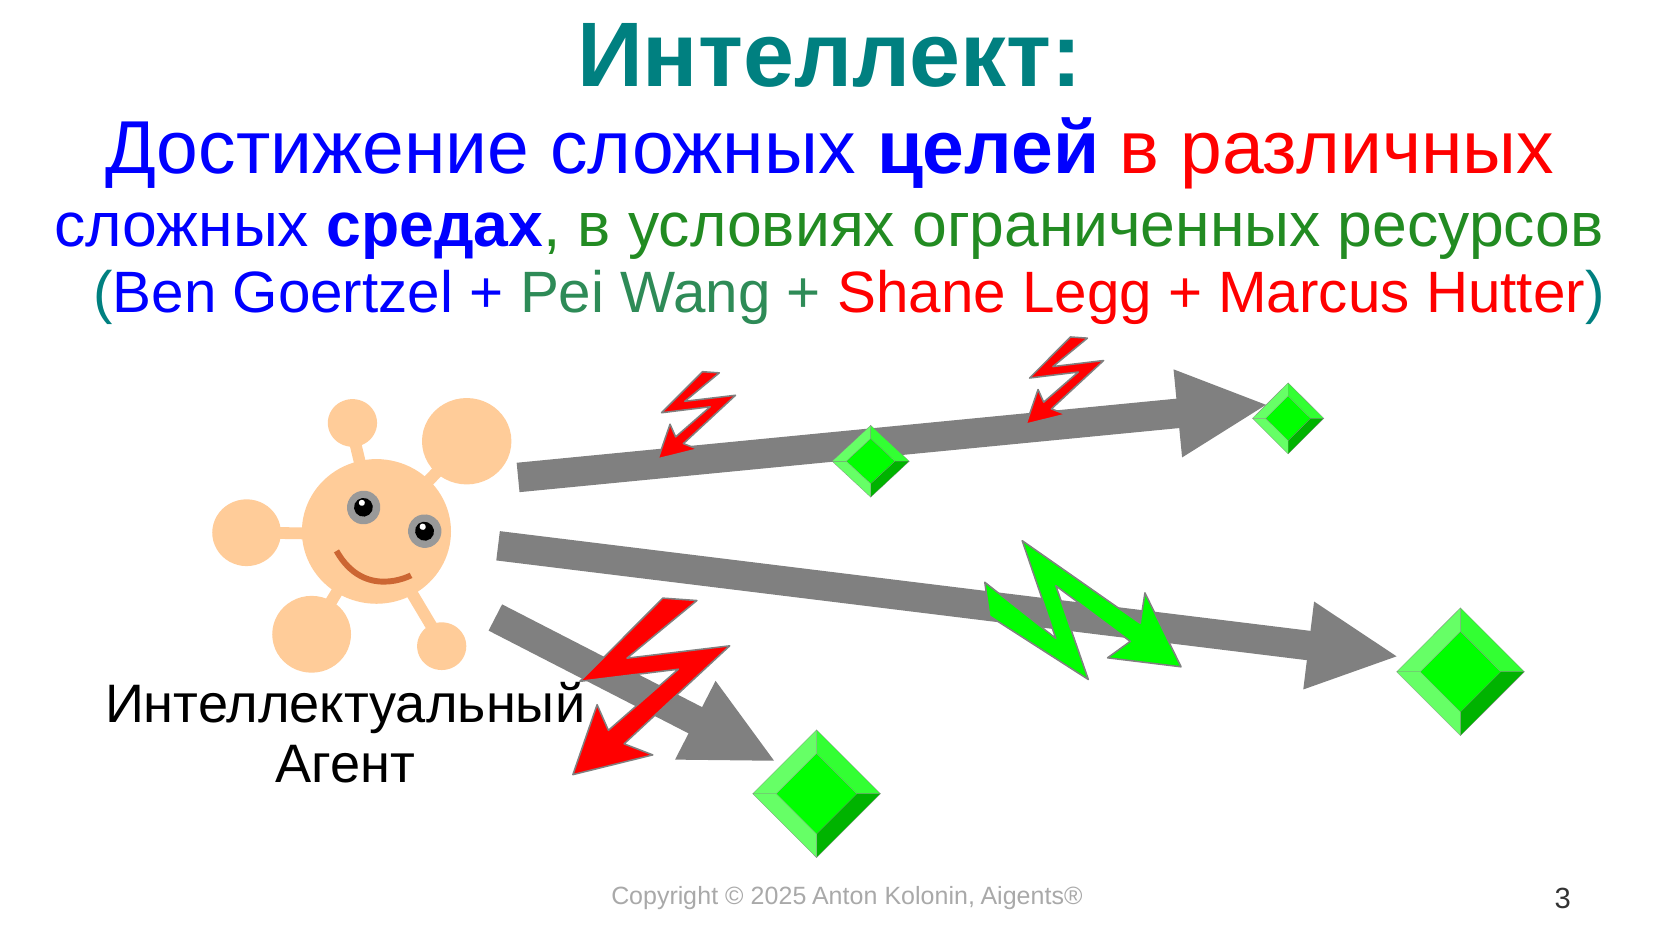

Интеллект:
Достижение сложных целей в различных сложных средах, в условиях ограниченных ресурсов
(Ben Goertzel + Pei Wang + Shane Legg + Marcus Hutter)
Интеллектуальный
Агент
Copyright © 2025 Anton Kolonin, Aigents®
3